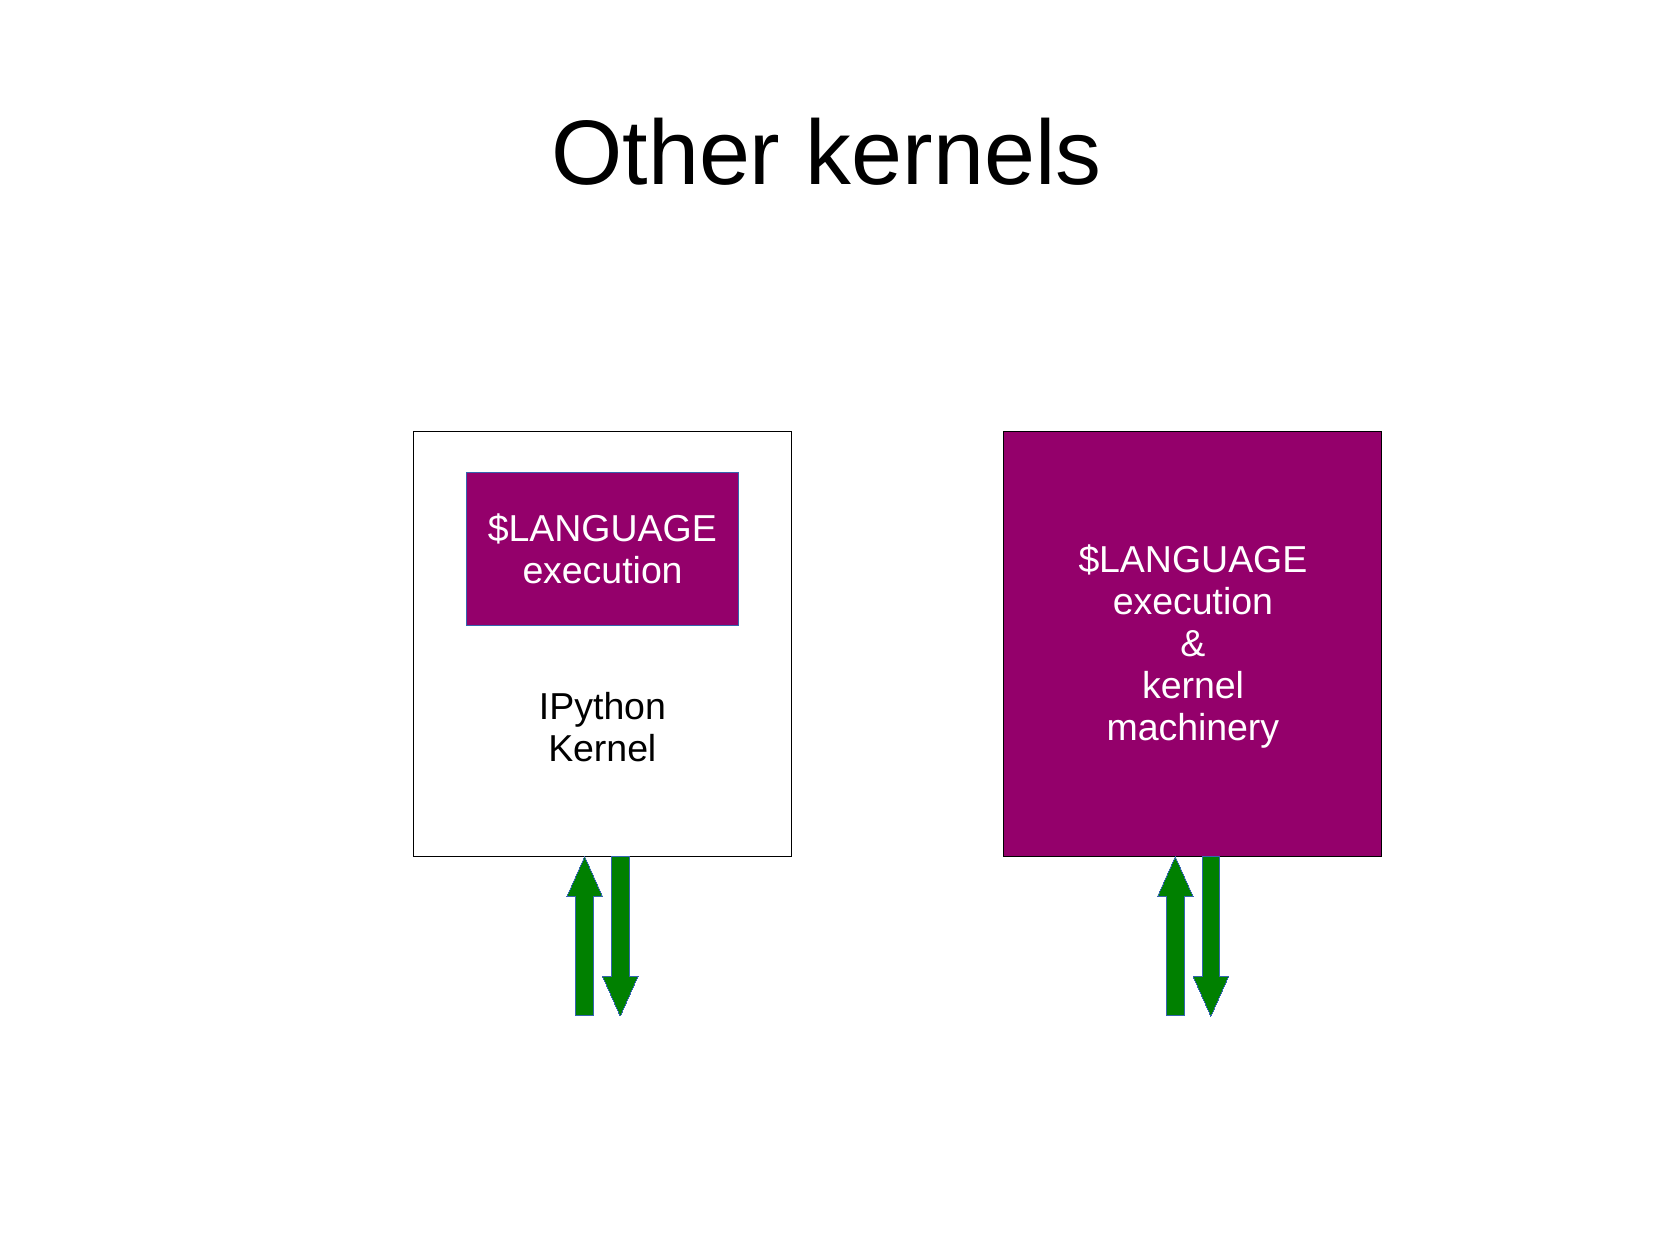

# Other kernels
IPython
Kernel
$LANGUAGE
execution
&
kernel
machinery
$LANGUAGE
execution